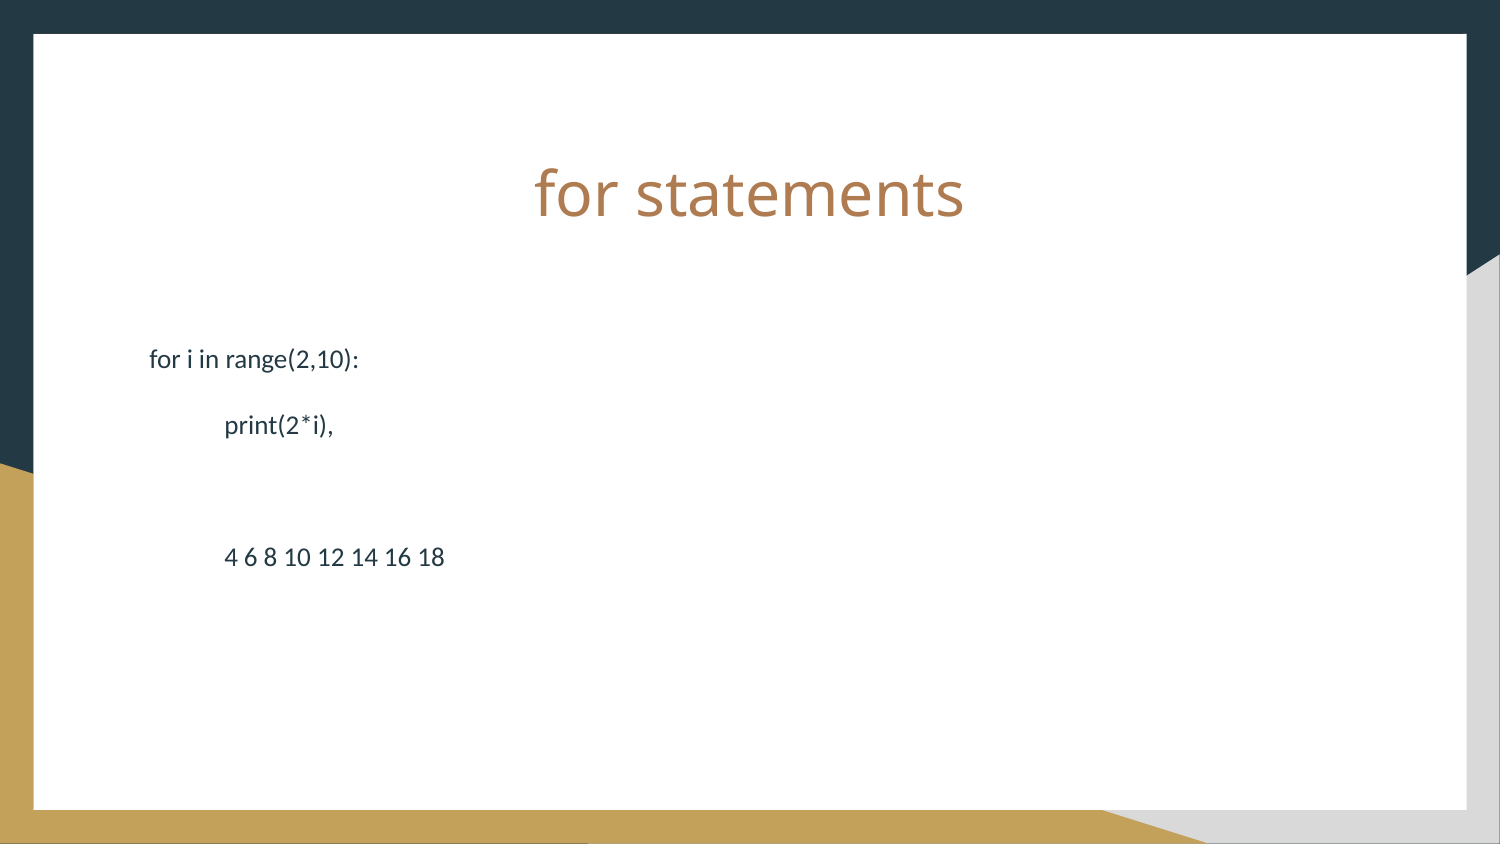

# for statements
for i in range(2,10):
print(2*i),
4 6 8 10 12 14 16 18